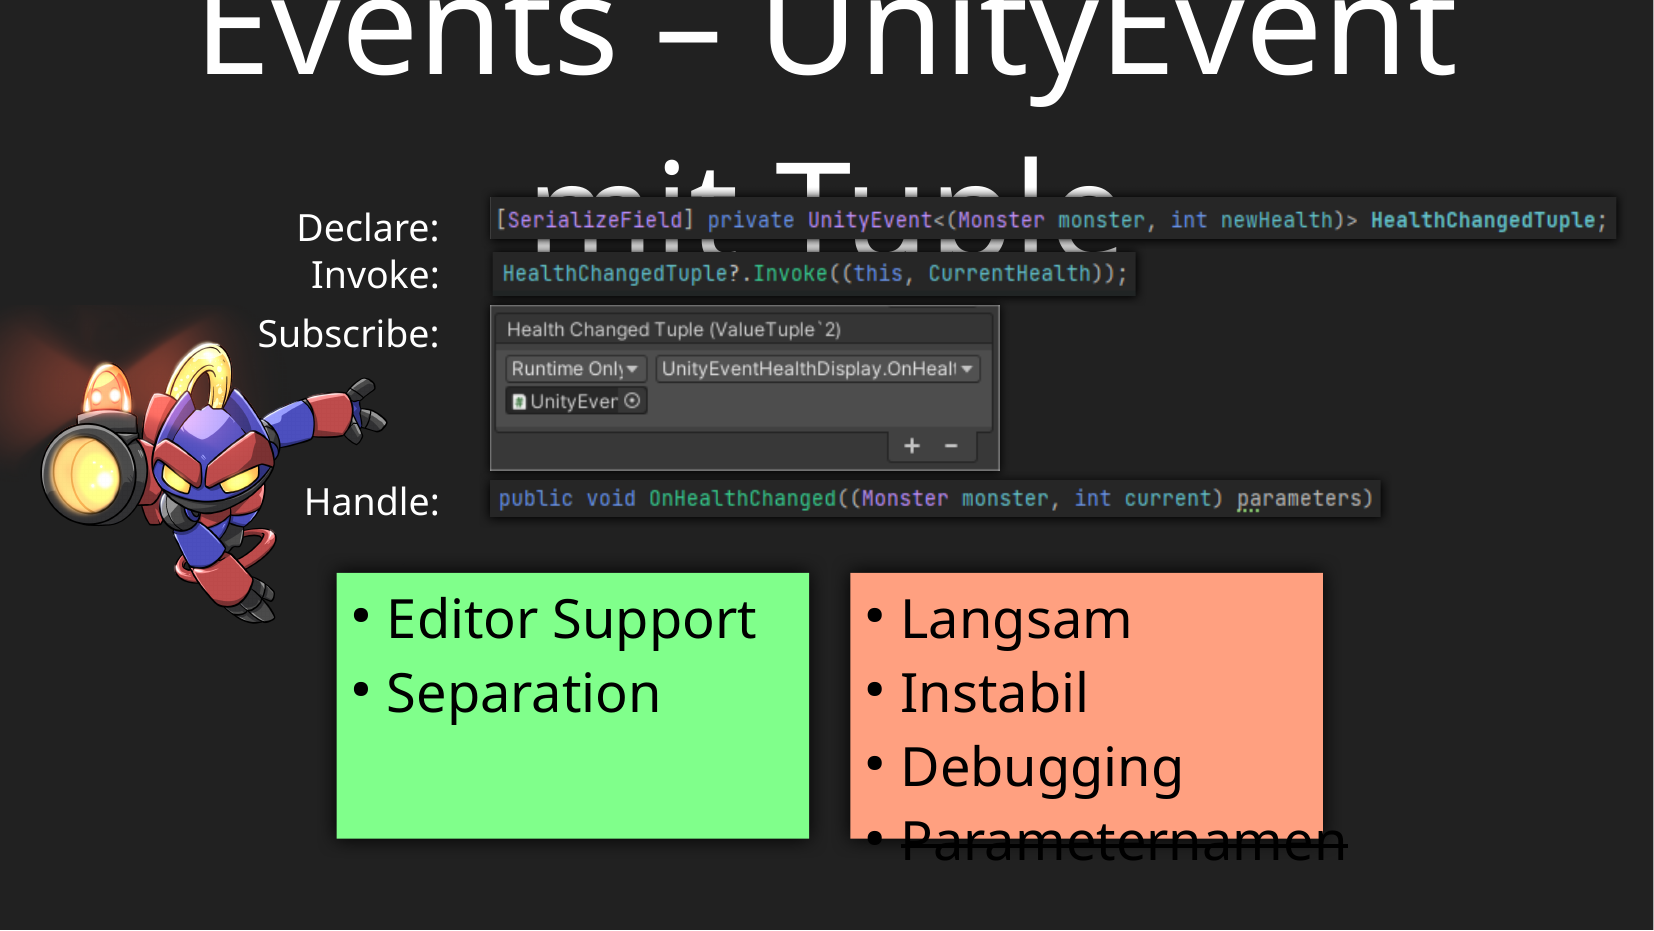

# Events – UnityEvent mit Tuple
Declare:
Invoke:
Subscribe:
Handle:
Editor Support
Separation
Langsam
Instabil
Debugging
Parameternamen